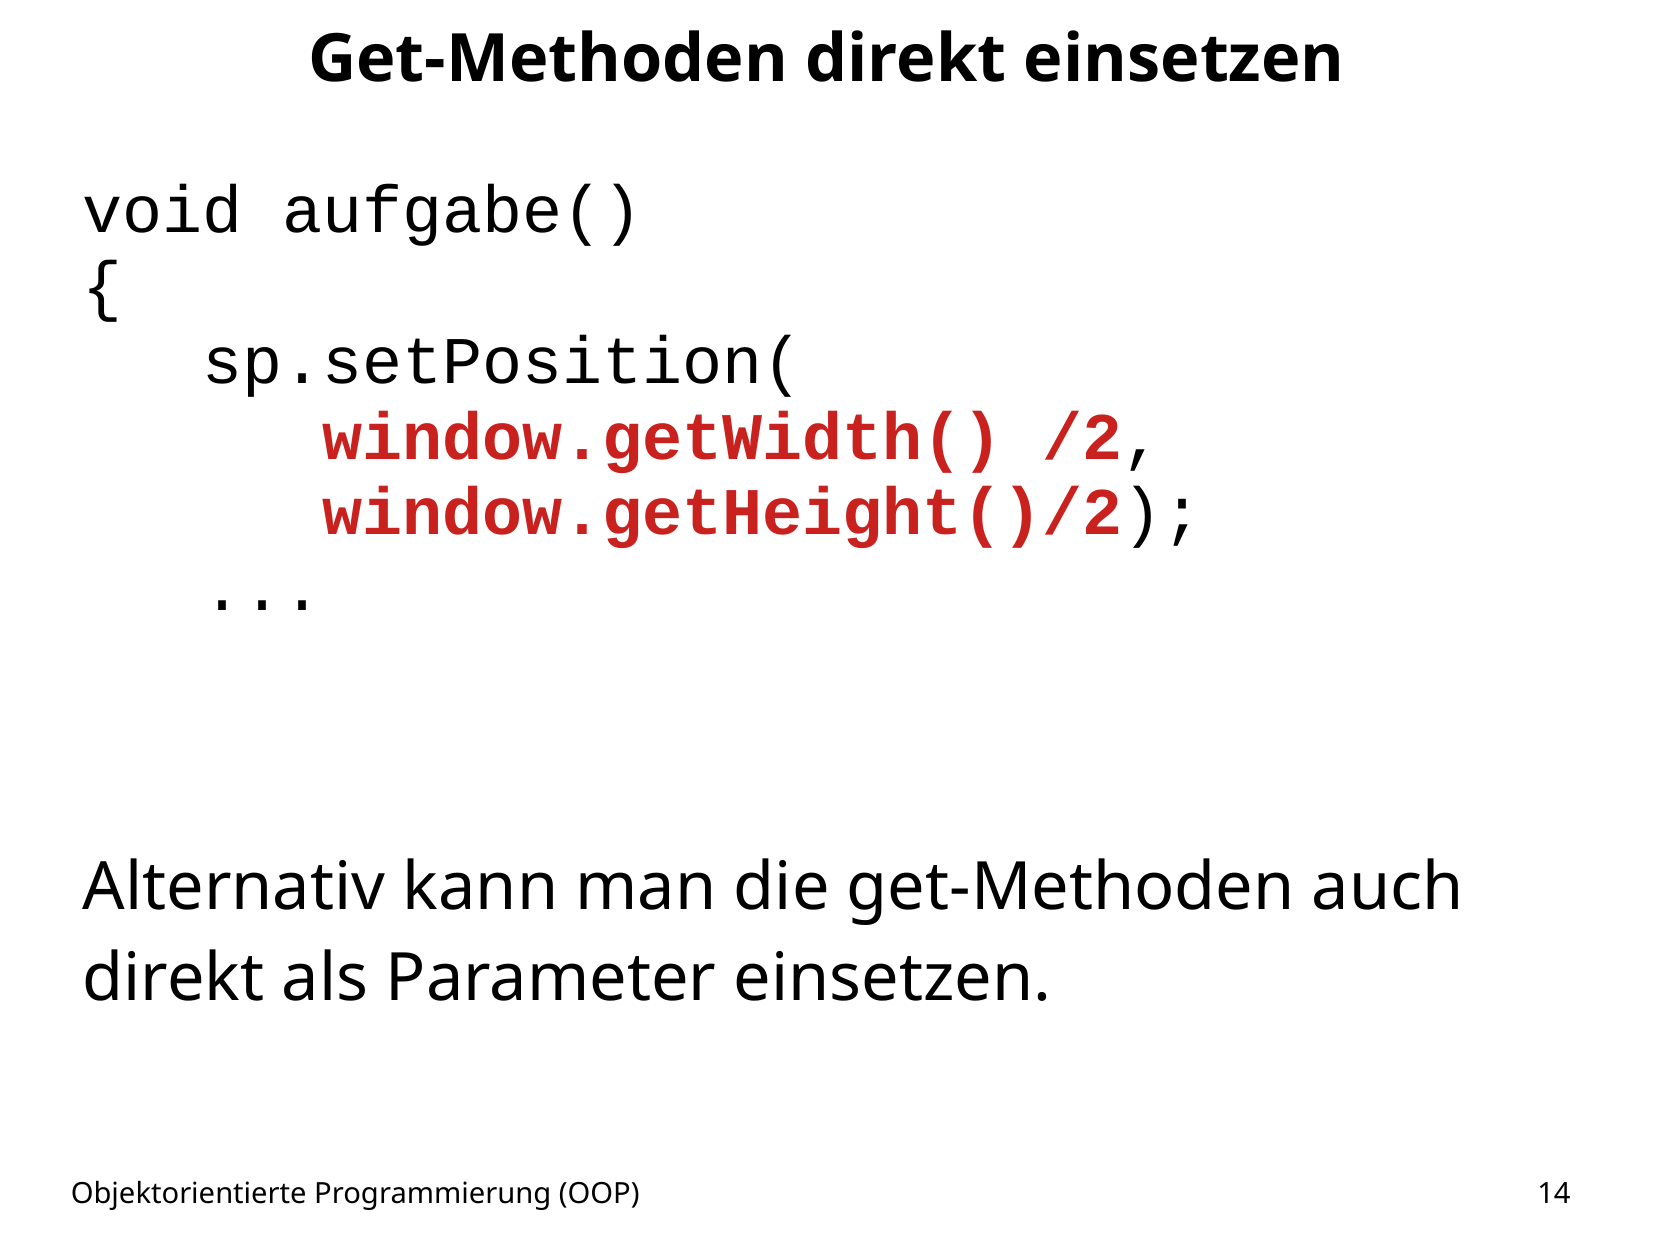

# Get-Methoden direkt einsetzen
void aufgabe()
{
 sp.setPosition(
 window.getWidth() /2,
 window.getHeight()/2);
 ...
Alternativ kann man die get-Methoden auch direkt als Parameter einsetzen.
Objektorientierte Programmierung (OOP)
14